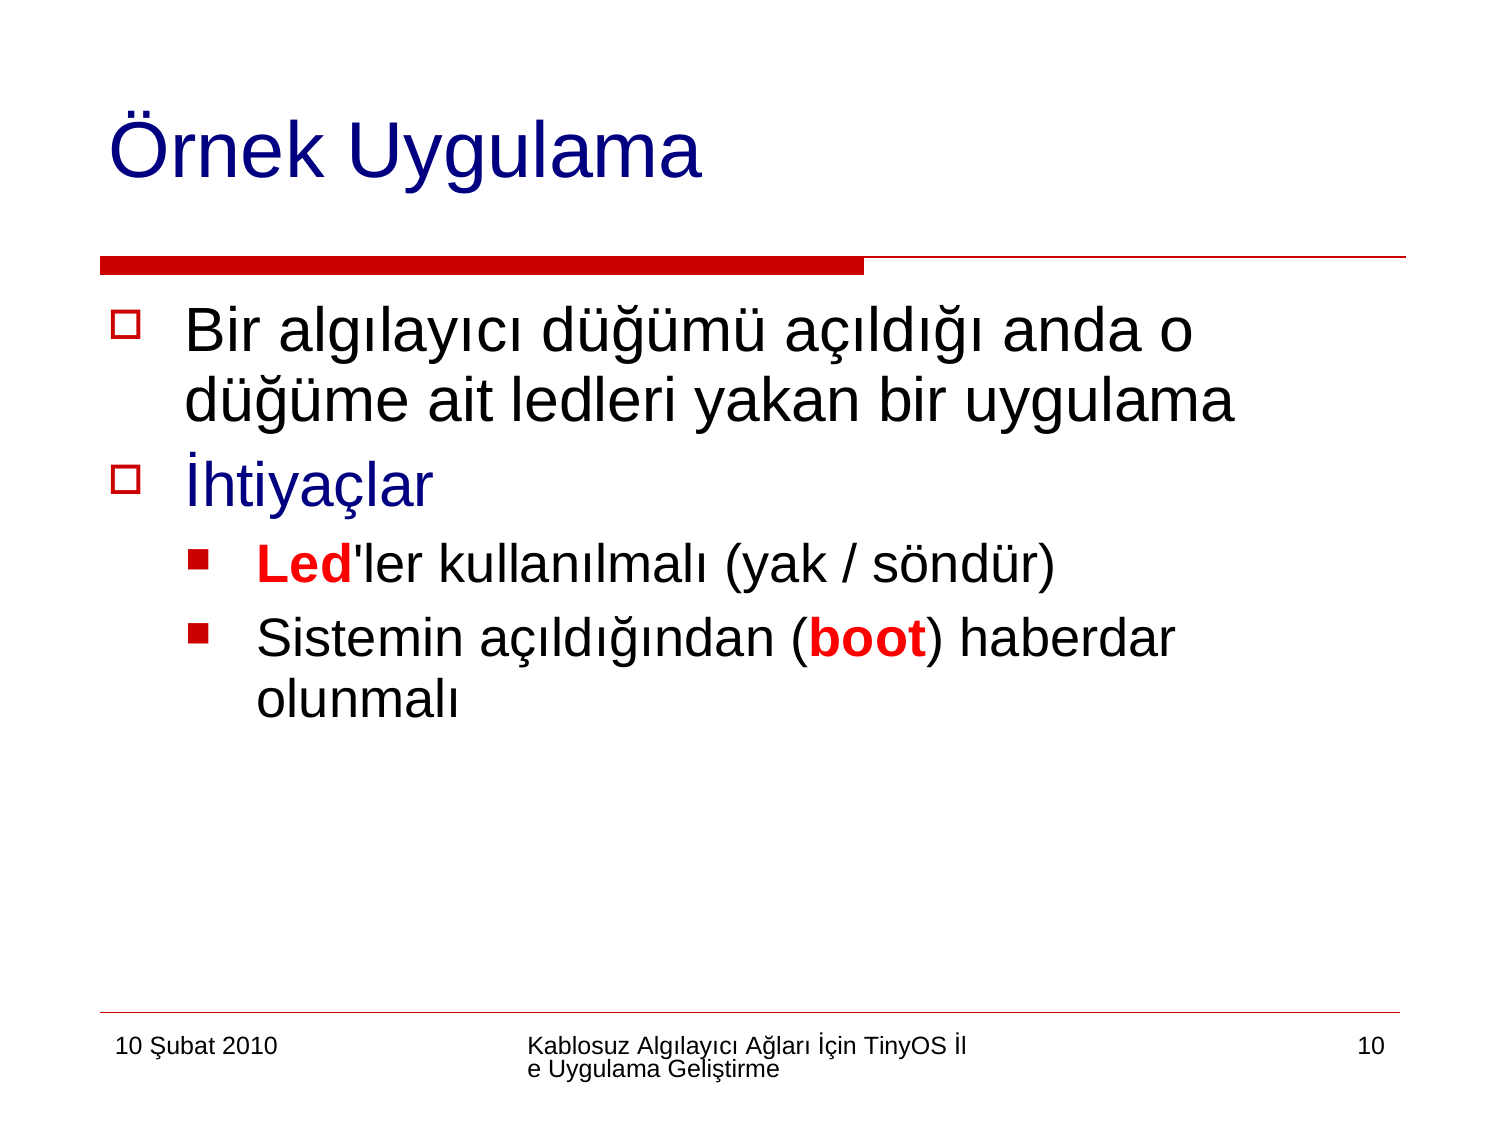

# Örnek Uygulama
Bir algılayıcı düğümü açıldığı anda o düğüme ait ledleri yakan bir uygulama
İhtiyaçlar
Led'ler kullanılmalı (yak / söndür)
Sistemin açıldığından (boot) haberdar olunmalı
10 Şubat 2010
Kablosuz Algılayıcı Ağları İçin TinyOS İle Uygulama Geliştirme
10